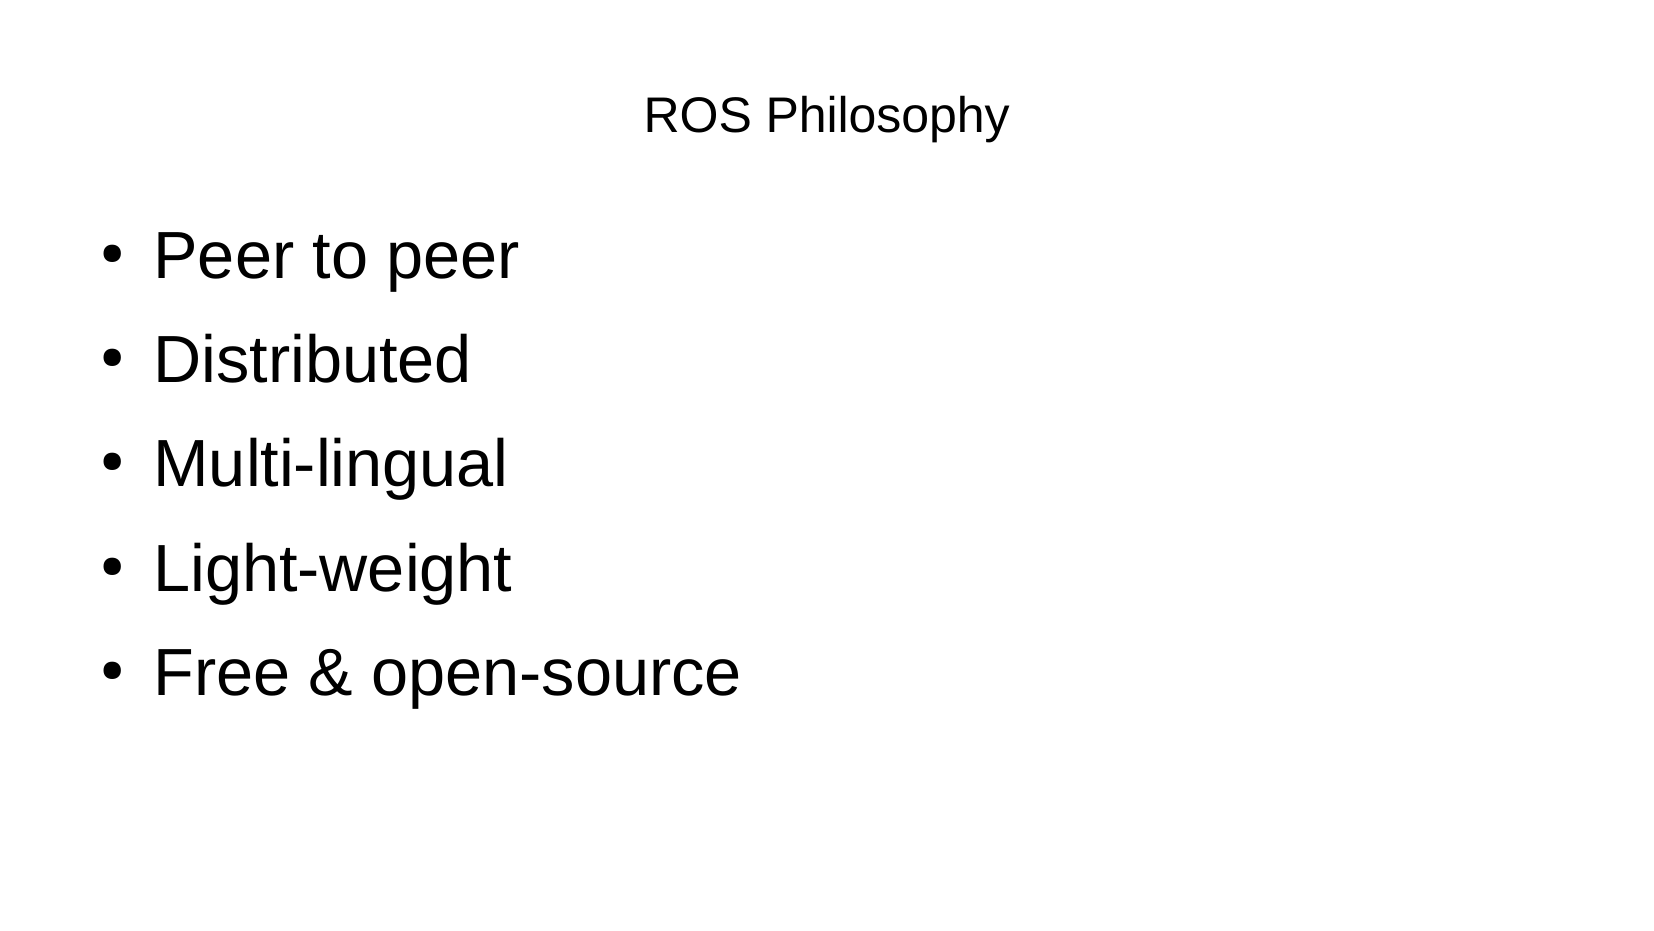

# ROS Philosophy
Peer to peer
Distributed
Multi-lingual
Light-weight
Free & open-source